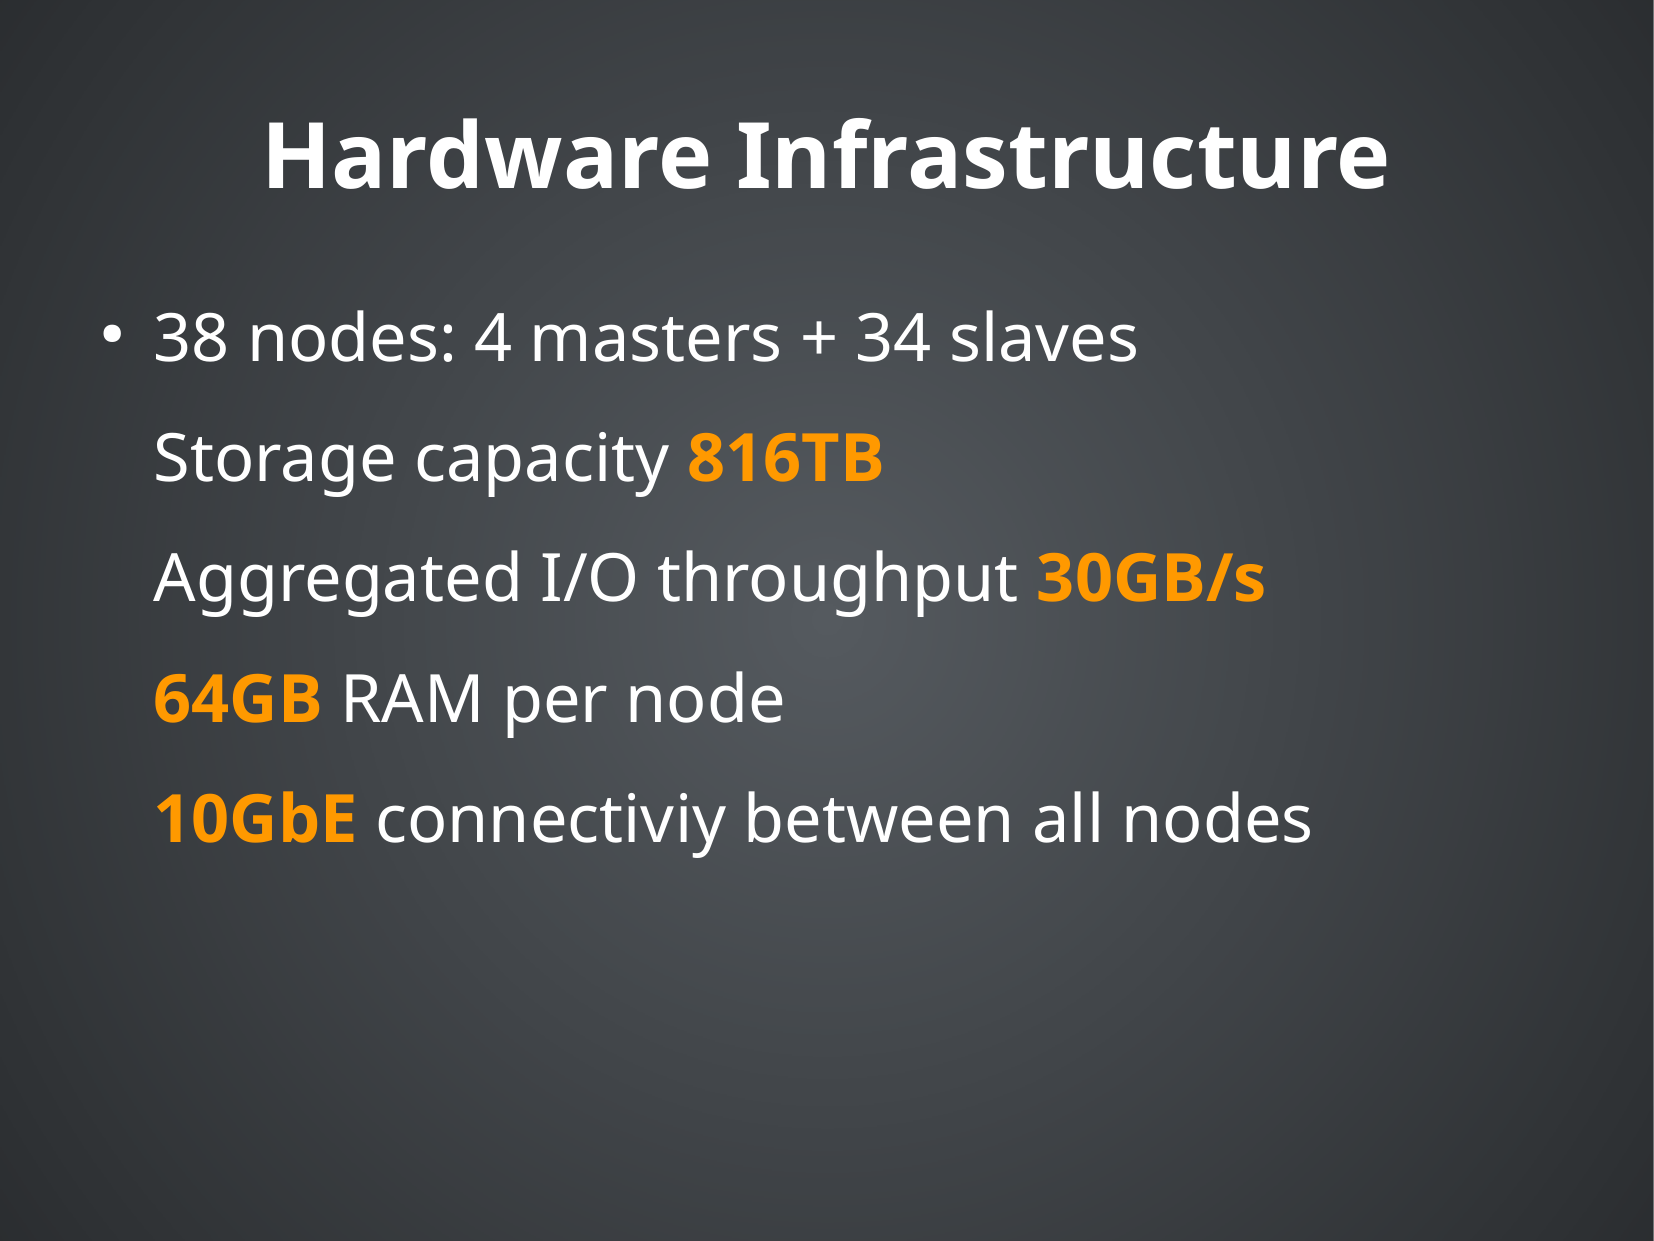

# Hardware Infrastructure
38 nodes: 4 masters + 34 slaves
Storage capacity 816TB
Aggregated I/O throughput 30GB/s
64GB RAM per node
10GbE connectiviy between all nodes